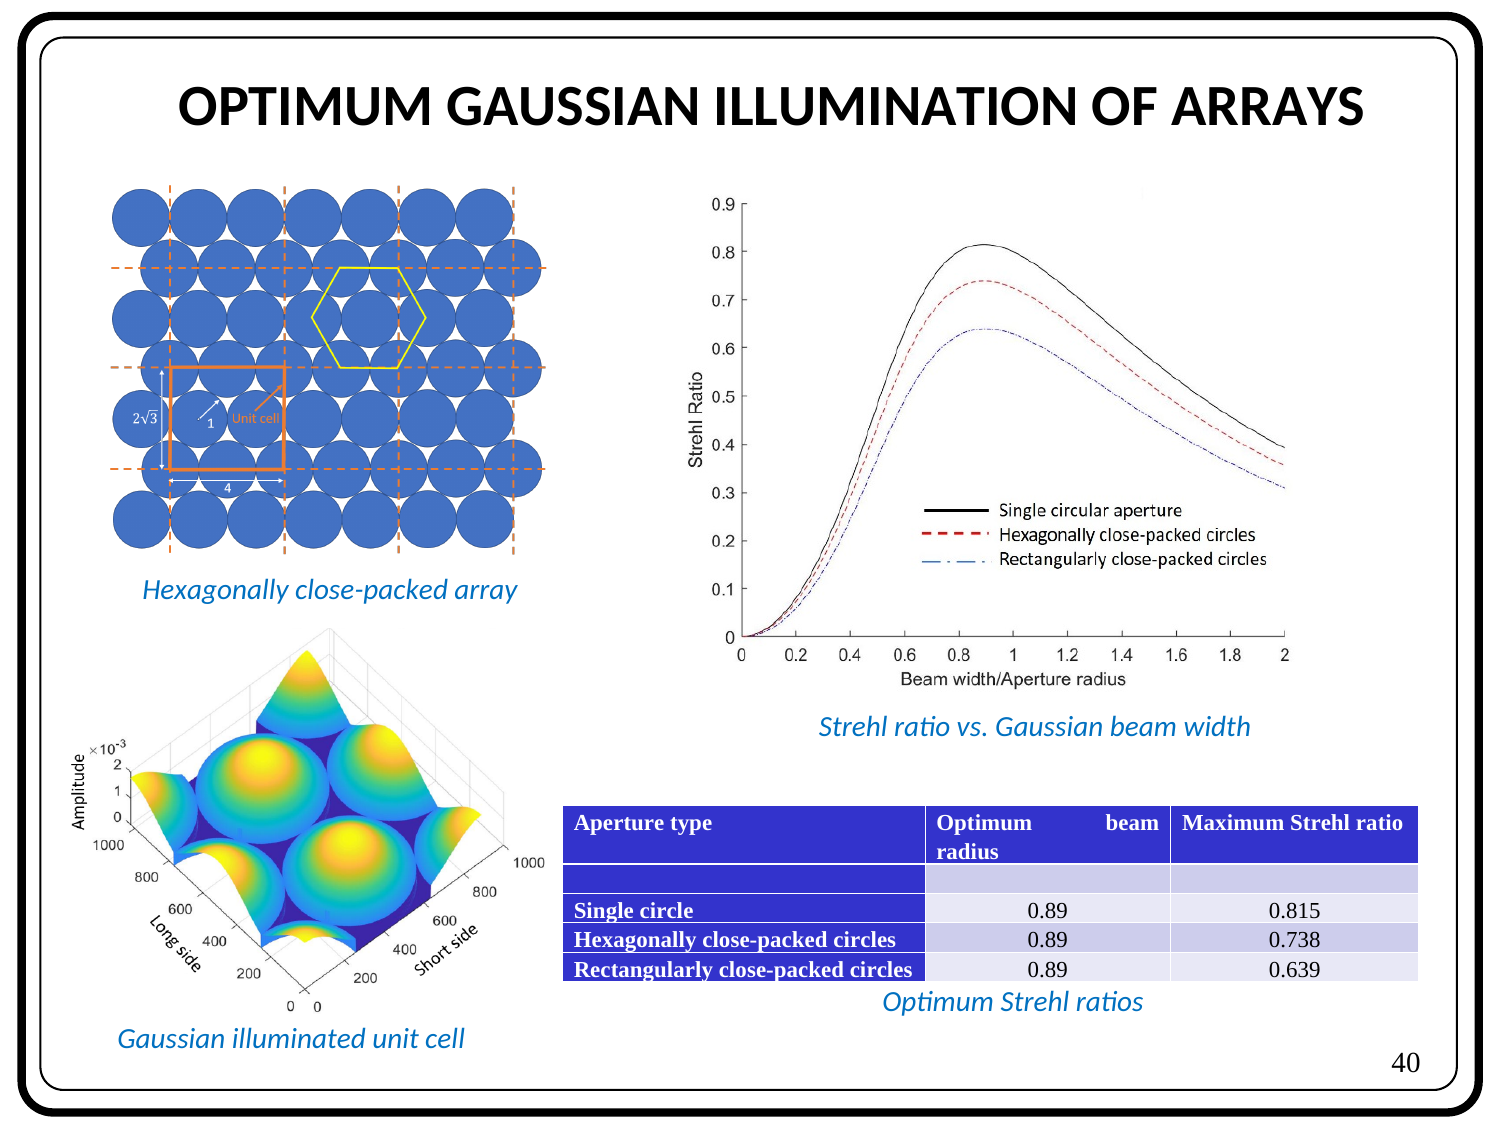

OPTIMUM GAUSSIAN ILLUMINATION OF ARRAYS
Hexagonally close-packed array
Strehl ratio vs. Gaussian beam width
| Aperture type | Optimum beam radius | Maximum Strehl ratio |
| --- | --- | --- |
| | | |
| Single circle | 0.89 | 0.815 |
| Hexagonally close-packed circles | 0.89 | 0.738 |
| Rectangularly close-packed circles | 0.89 | 0.639 |
Optimum Strehl ratios
Gaussian illuminated unit cell